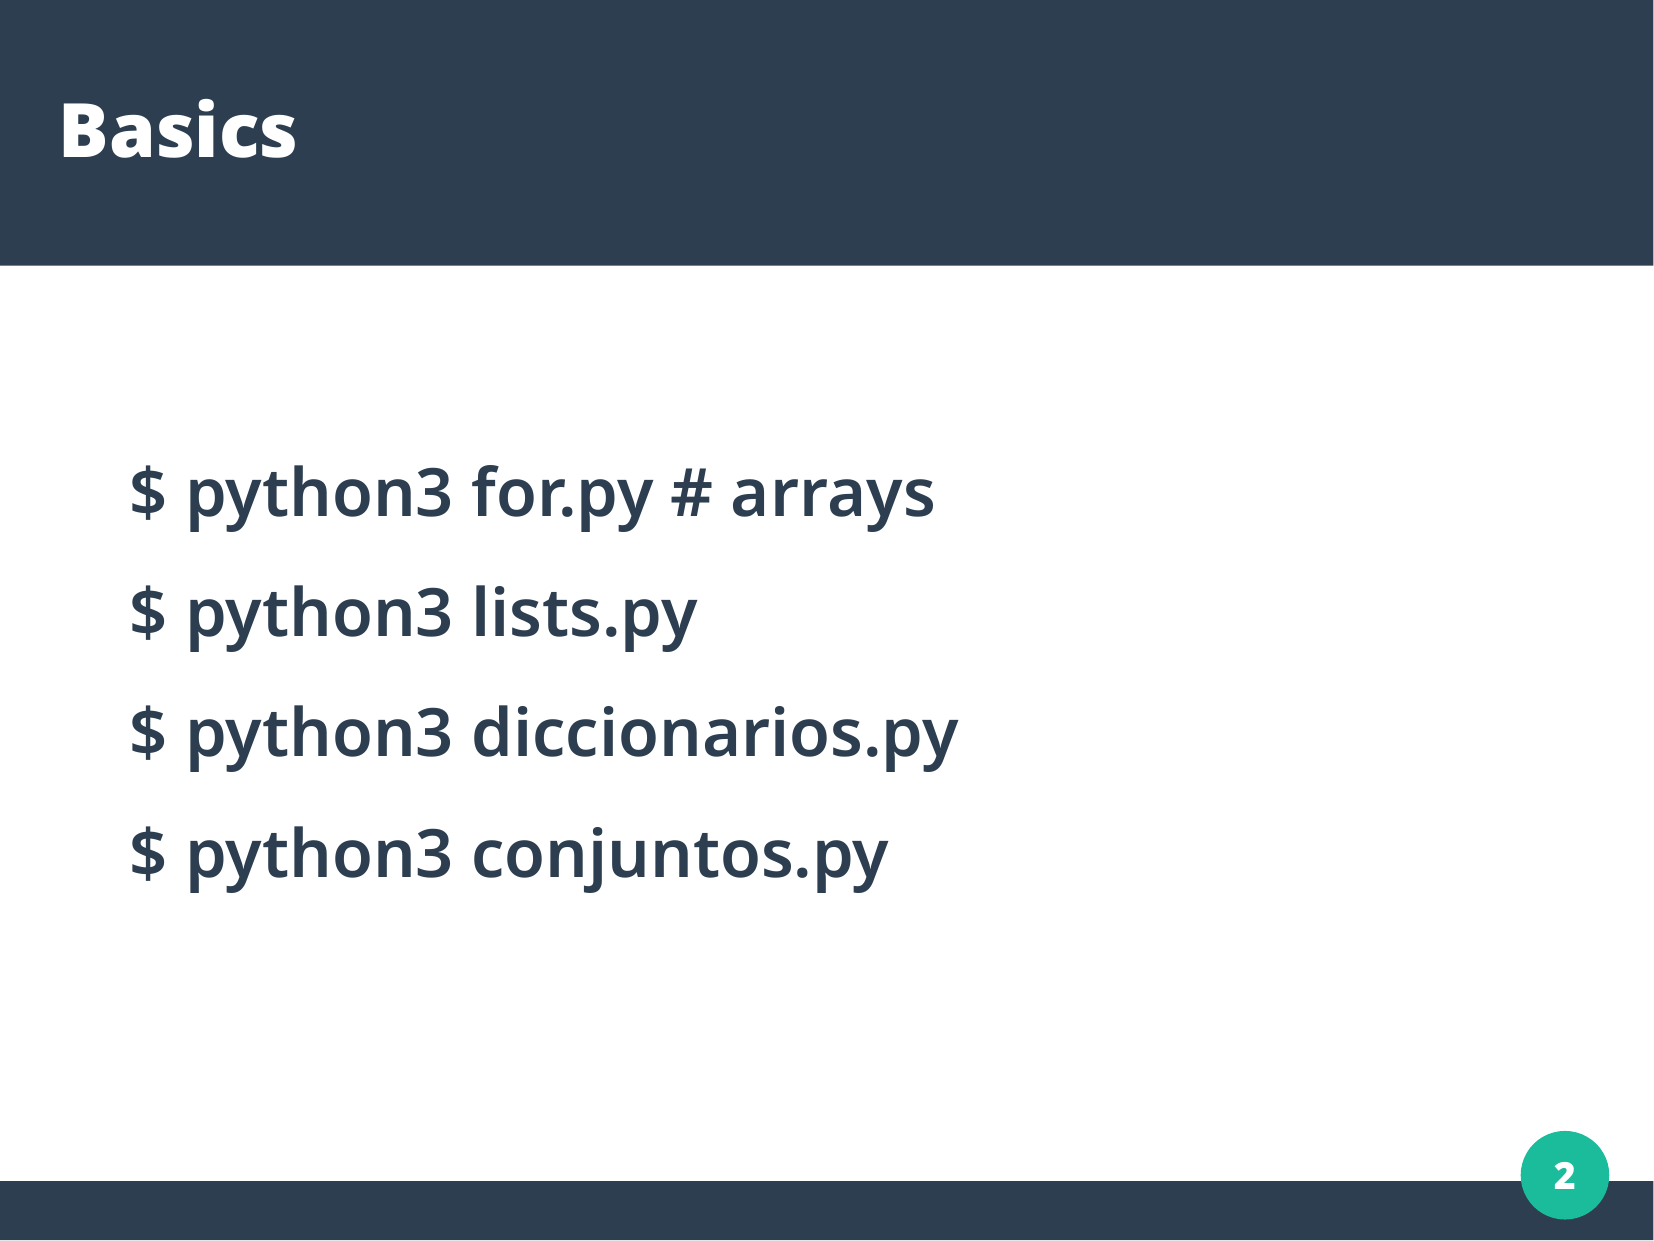

# Basics
$ python3 for.py # arrays
$ python3 lists.py
$ python3 diccionarios.py
$ python3 conjuntos.py
2